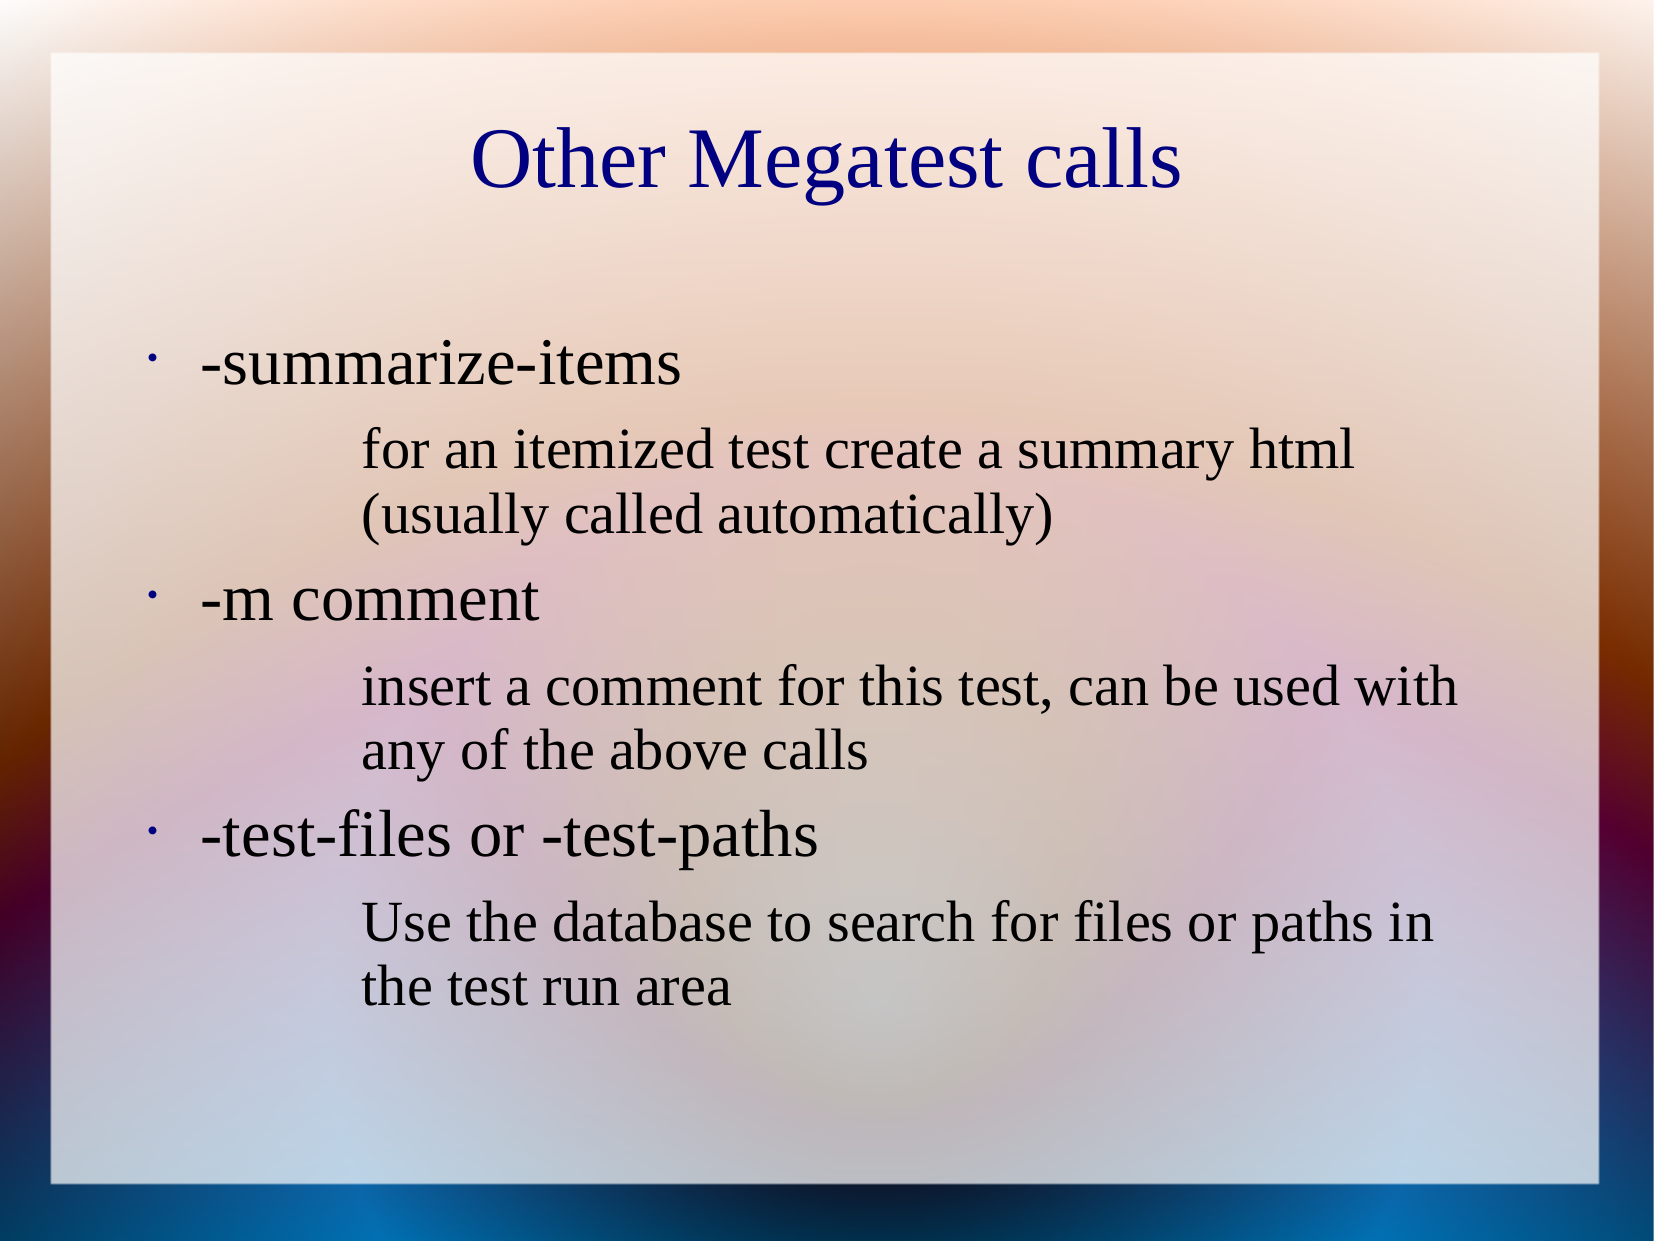

# Other Megatest calls
-summarize-items
for an itemized test create a summary html (usually called automatically)
-m comment
insert a comment for this test, can be used with any of the above calls
-test-files or -test-paths
Use the database to search for files or paths in the test run area